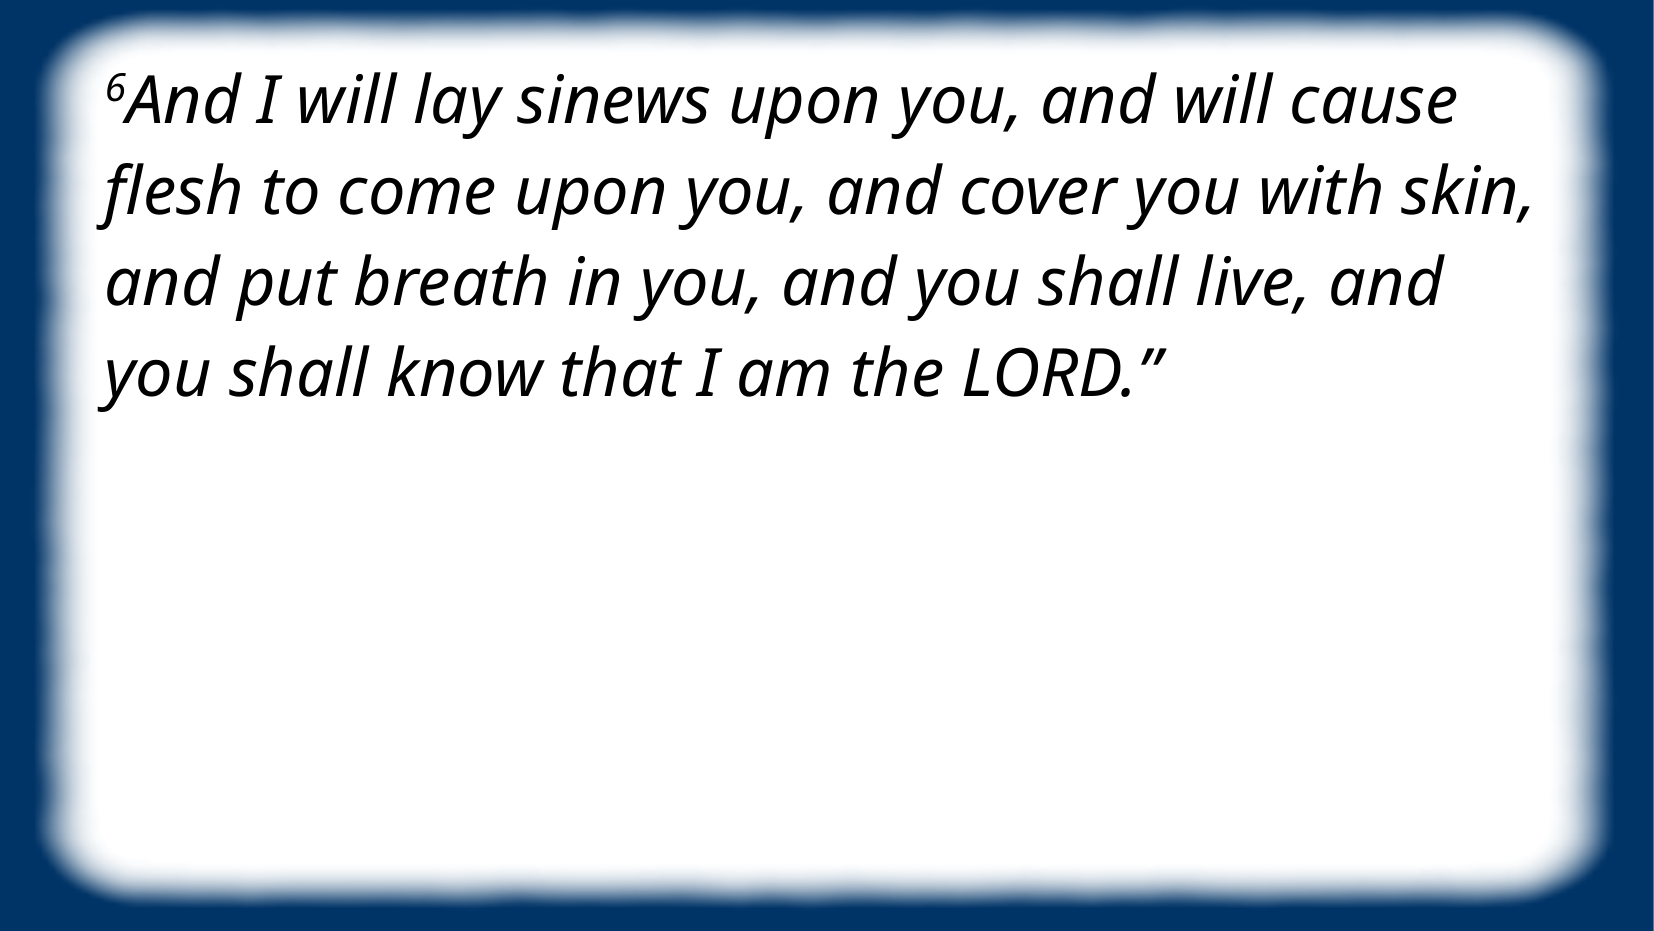

6And I will lay sinews upon you, and will cause flesh to come upon you, and cover you with skin, and put breath in you, and you shall live, and you shall know that I am the LORD.”